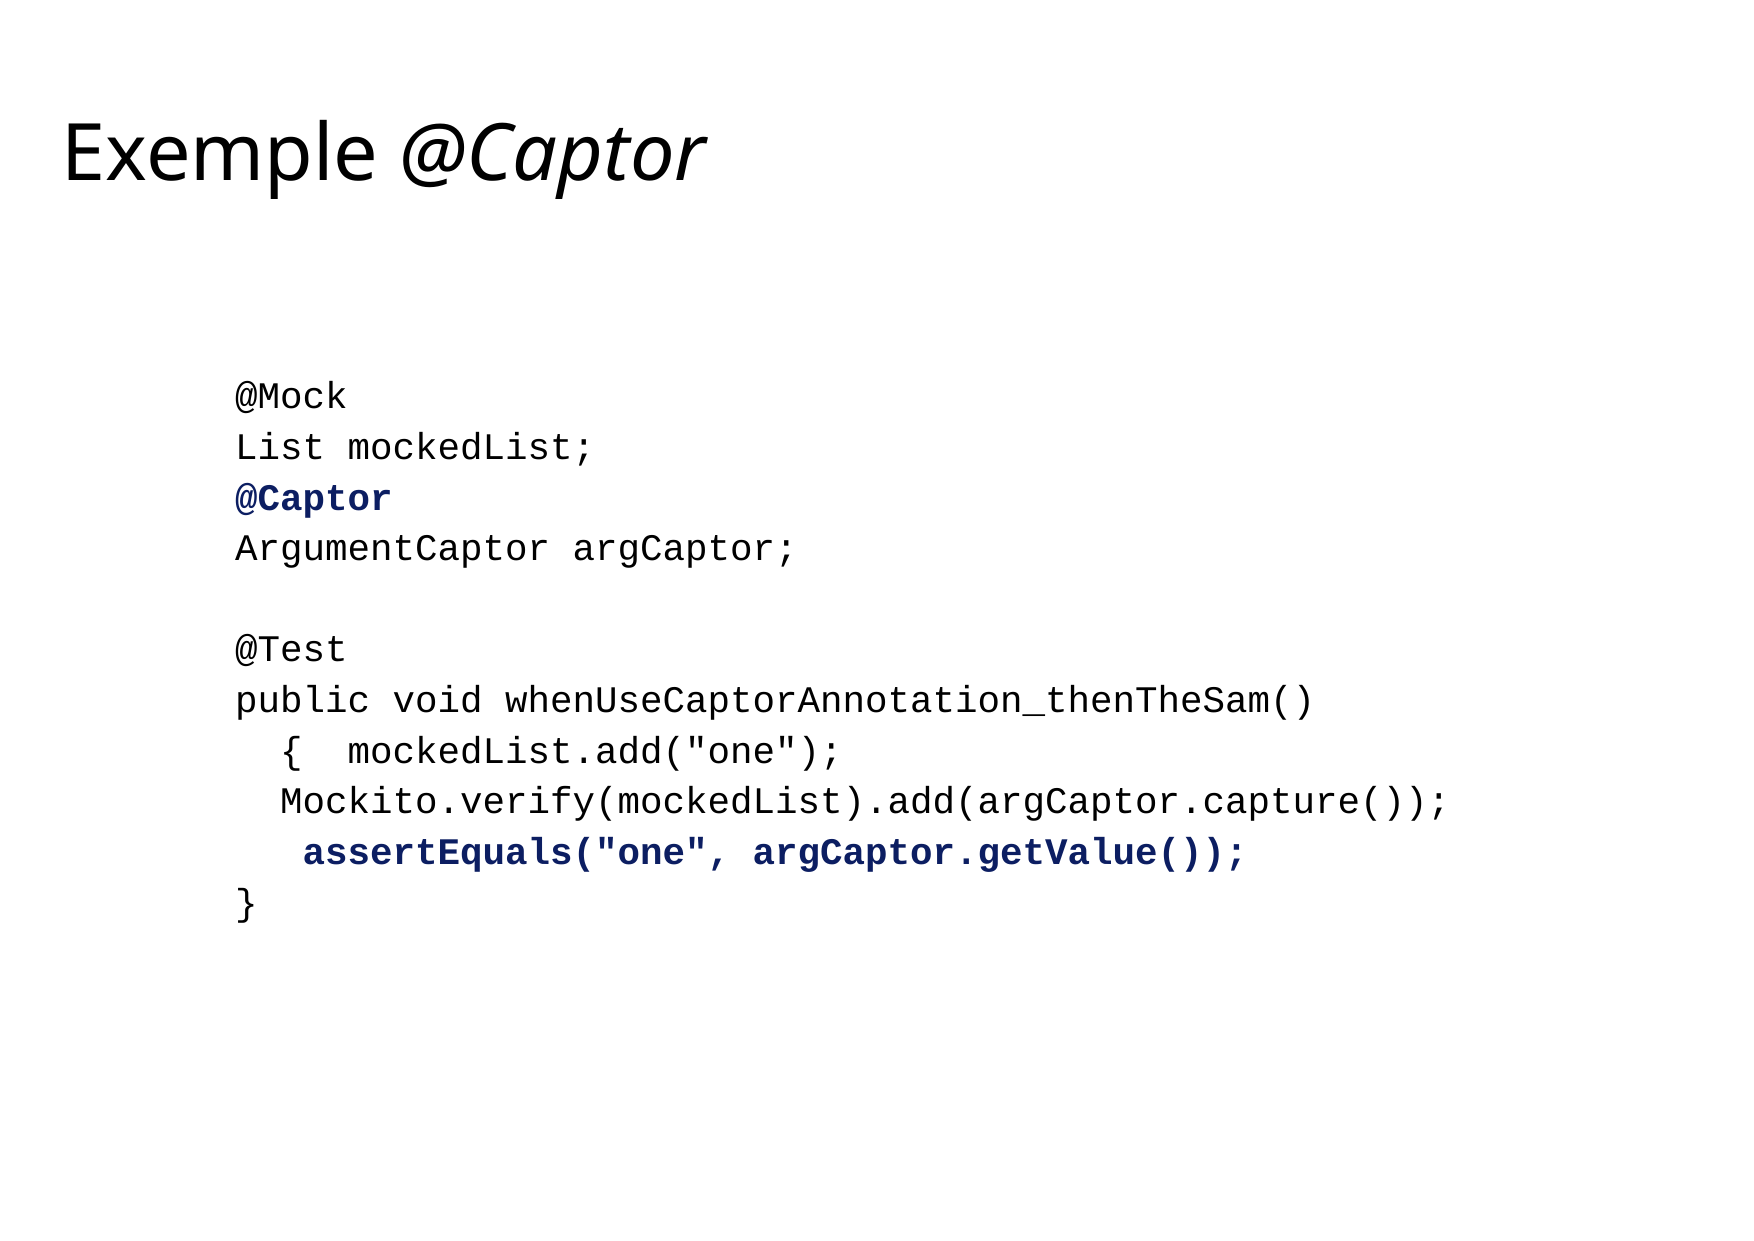

# Exemple @Captor
@Mock
List mockedList;
@Captor
ArgumentCaptor argCaptor;
@Test
public void whenUseCaptorAnnotation_thenTheSam() { mockedList.add("one"); Mockito.verify(mockedList).add(argCaptor.capture()); assertEquals("one", argCaptor.getValue());
}